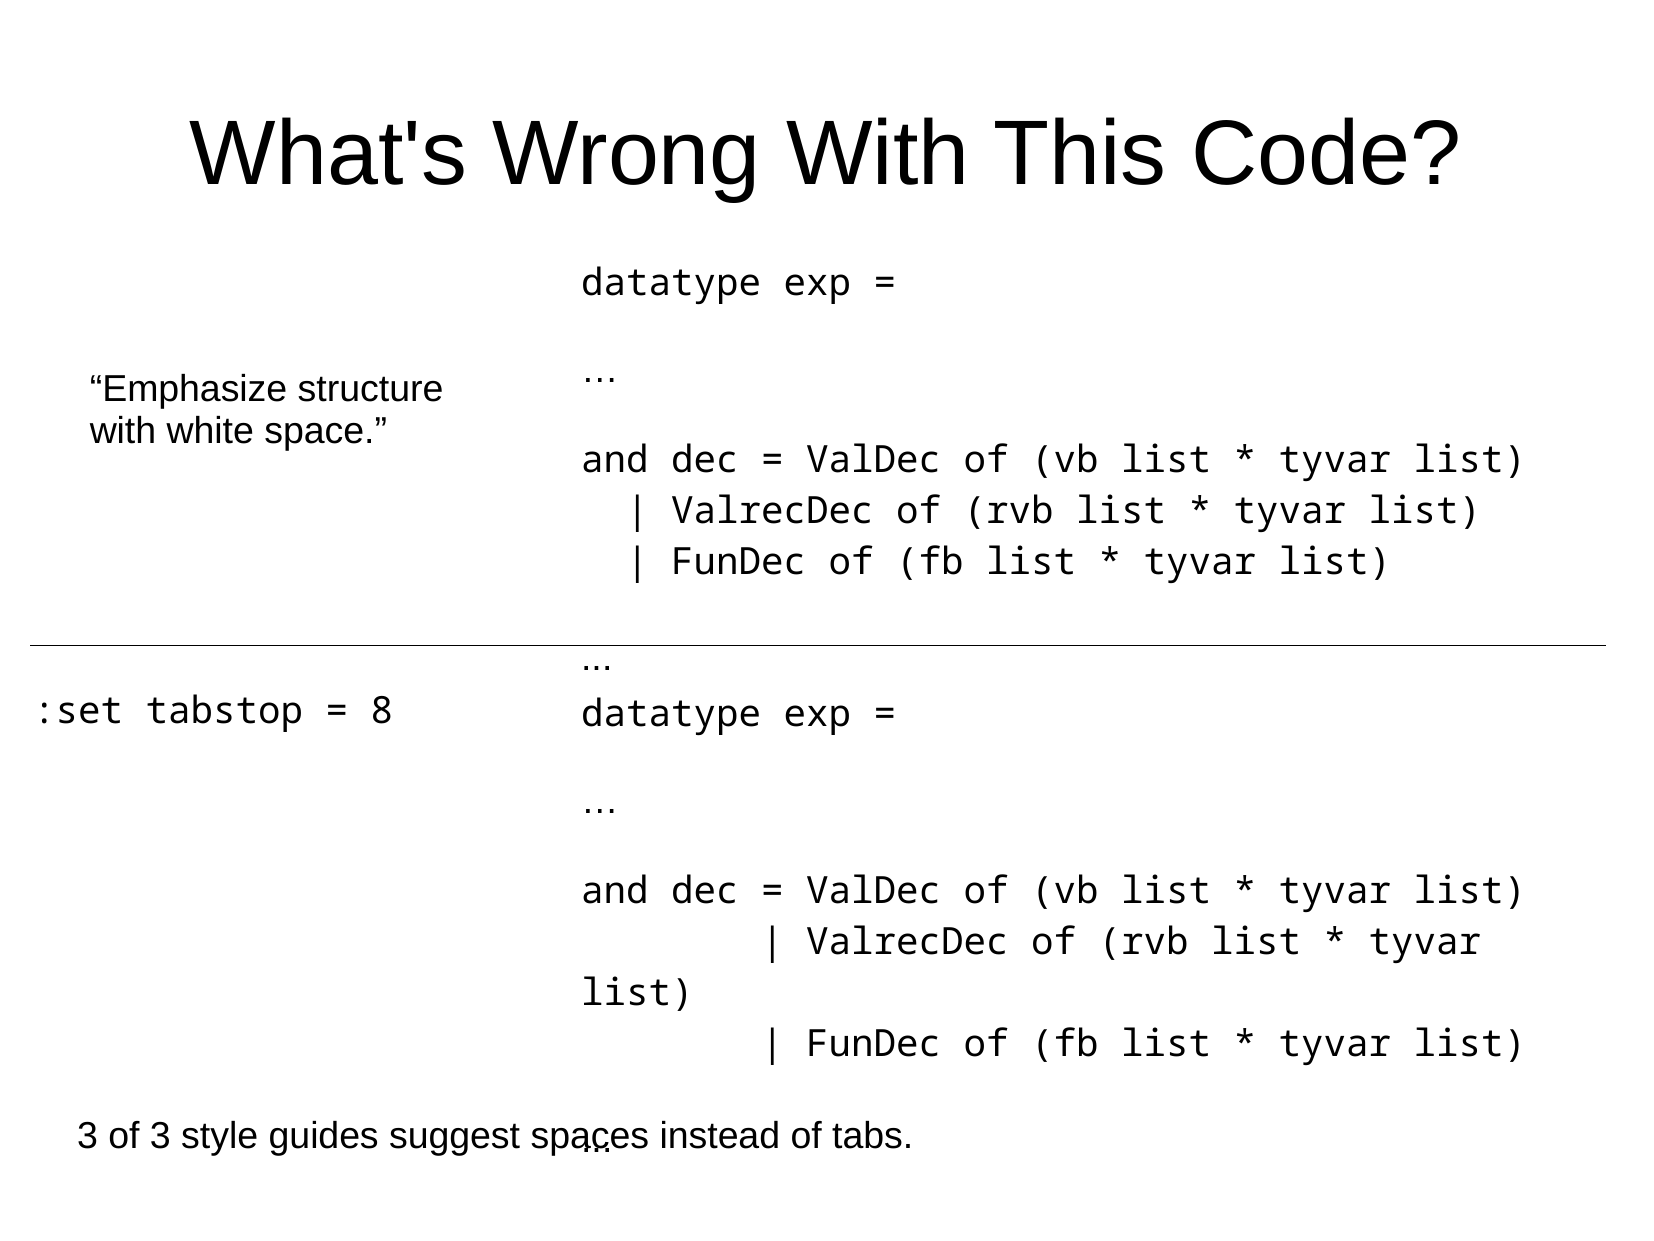

# What's Wrong With This Code?
datatype exp =
…
and dec = ValDec of (vb list * tyvar list)
 | ValrecDec of (rvb list * tyvar list)
 | FunDec of (fb list * tyvar list)
...
“Emphasize structure with white space.”
:set tabstop = 8
datatype exp =
…
and dec = ValDec of (vb list * tyvar list)
 | ValrecDec of (rvb list * tyvar list)
 | FunDec of (fb list * tyvar list)
...
3 of 3 style guides suggest spaces instead of tabs.